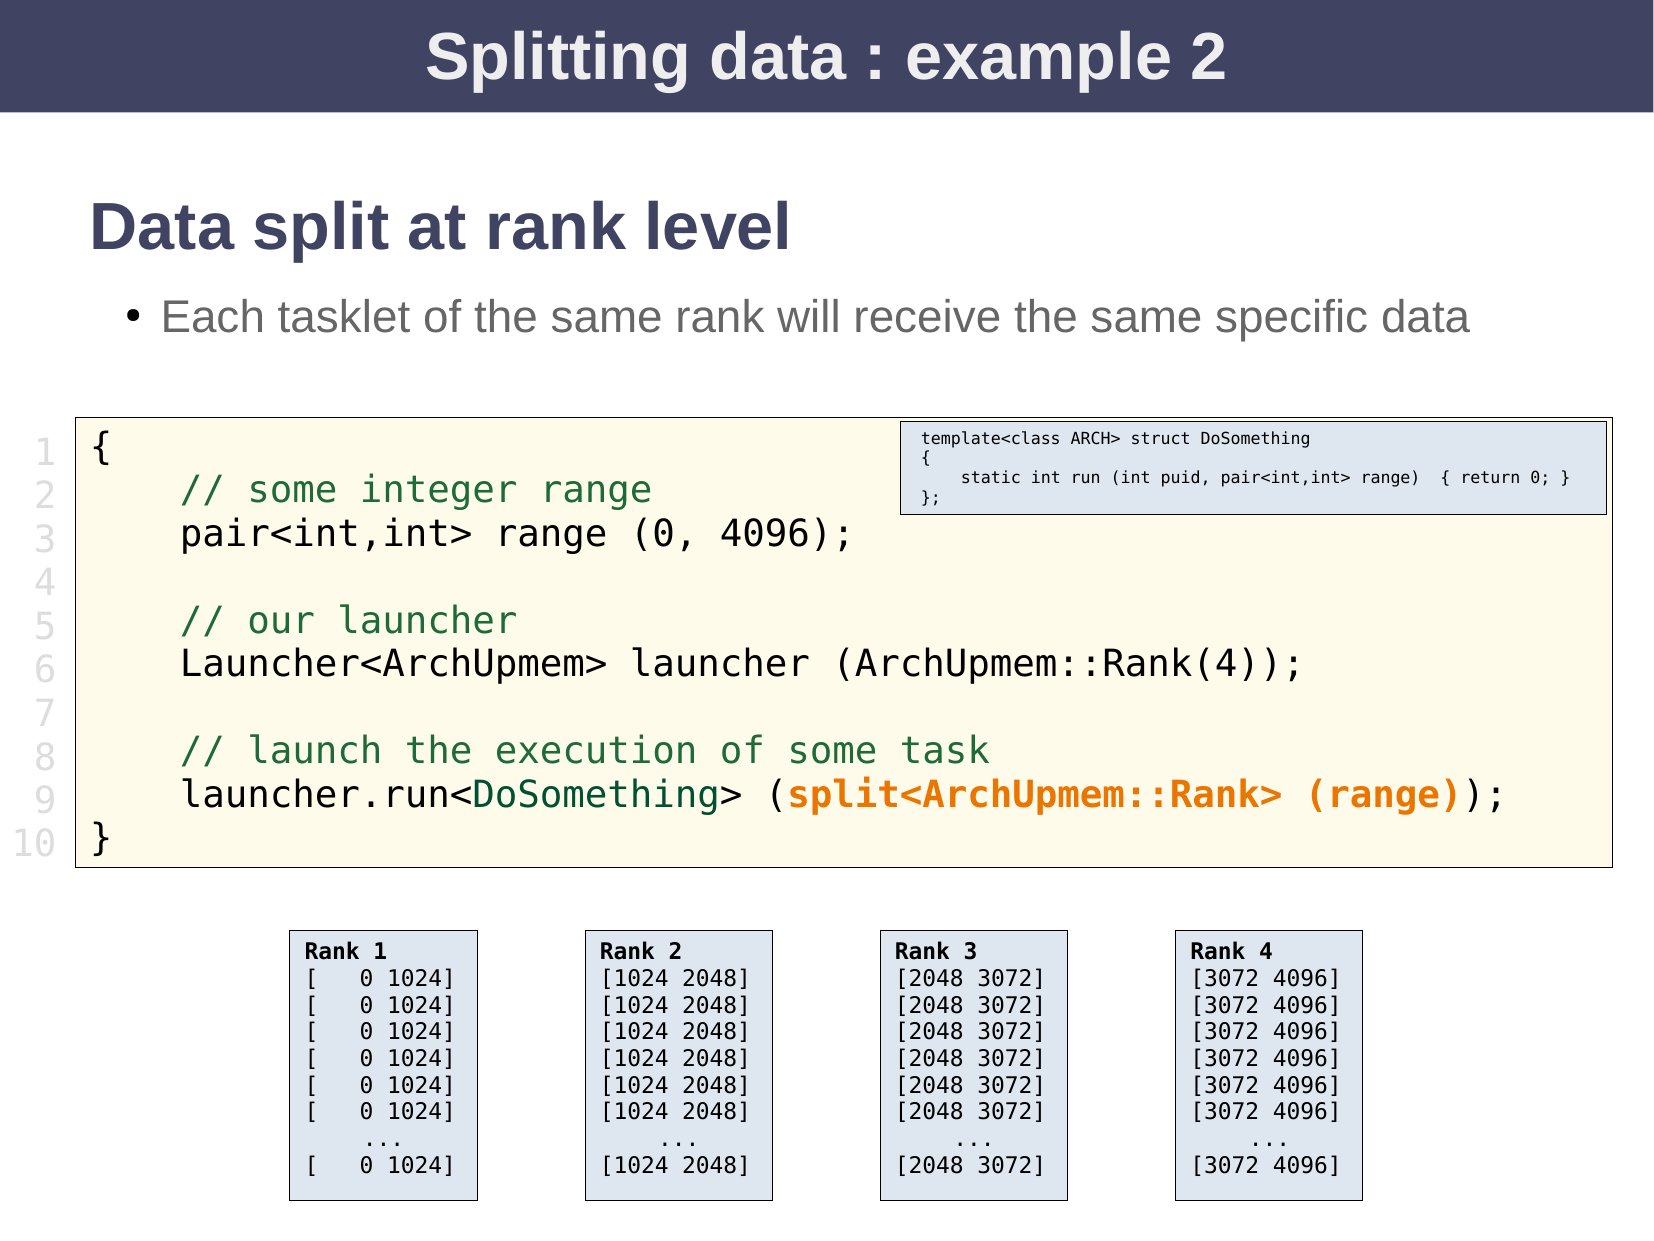

Splitting data : example 2
Data split at rank level
Each tasklet of the same rank will receive the same specific data
{
 // some integer range
 pair<int,int> range (0, 4096);
 // our launcher
 Launcher<ArchUpmem> launcher (ArchUpmem::Rank(4));
 // launch the execution of some task
 launcher.run<DoSomething> (split<ArchUpmem::Rank> (range));
}
template<class ARCH> struct DoSomething
{
 static int run (int puid, pair<int,int> range) { return 0; }
};
 1
 2
 3
 4
 5
 6
 7
 8
 9
10
Rank 1
[ 0 1024]
[ 0 1024]
[ 0 1024]
[ 0 1024]
[ 0 1024]
[ 0 1024]
...
[ 0 1024]
Rank 2
[1024 2048]
[1024 2048]
[1024 2048]
[1024 2048]
[1024 2048]
[1024 2048]
...
[1024 2048]
Rank 3
[2048 3072]
[2048 3072]
[2048 3072]
[2048 3072]
[2048 3072]
[2048 3072]
...
[2048 3072]
Rank 4
[3072 4096]
[3072 4096]
[3072 4096]
[3072 4096]
[3072 4096]
[3072 4096]
...
[3072 4096]